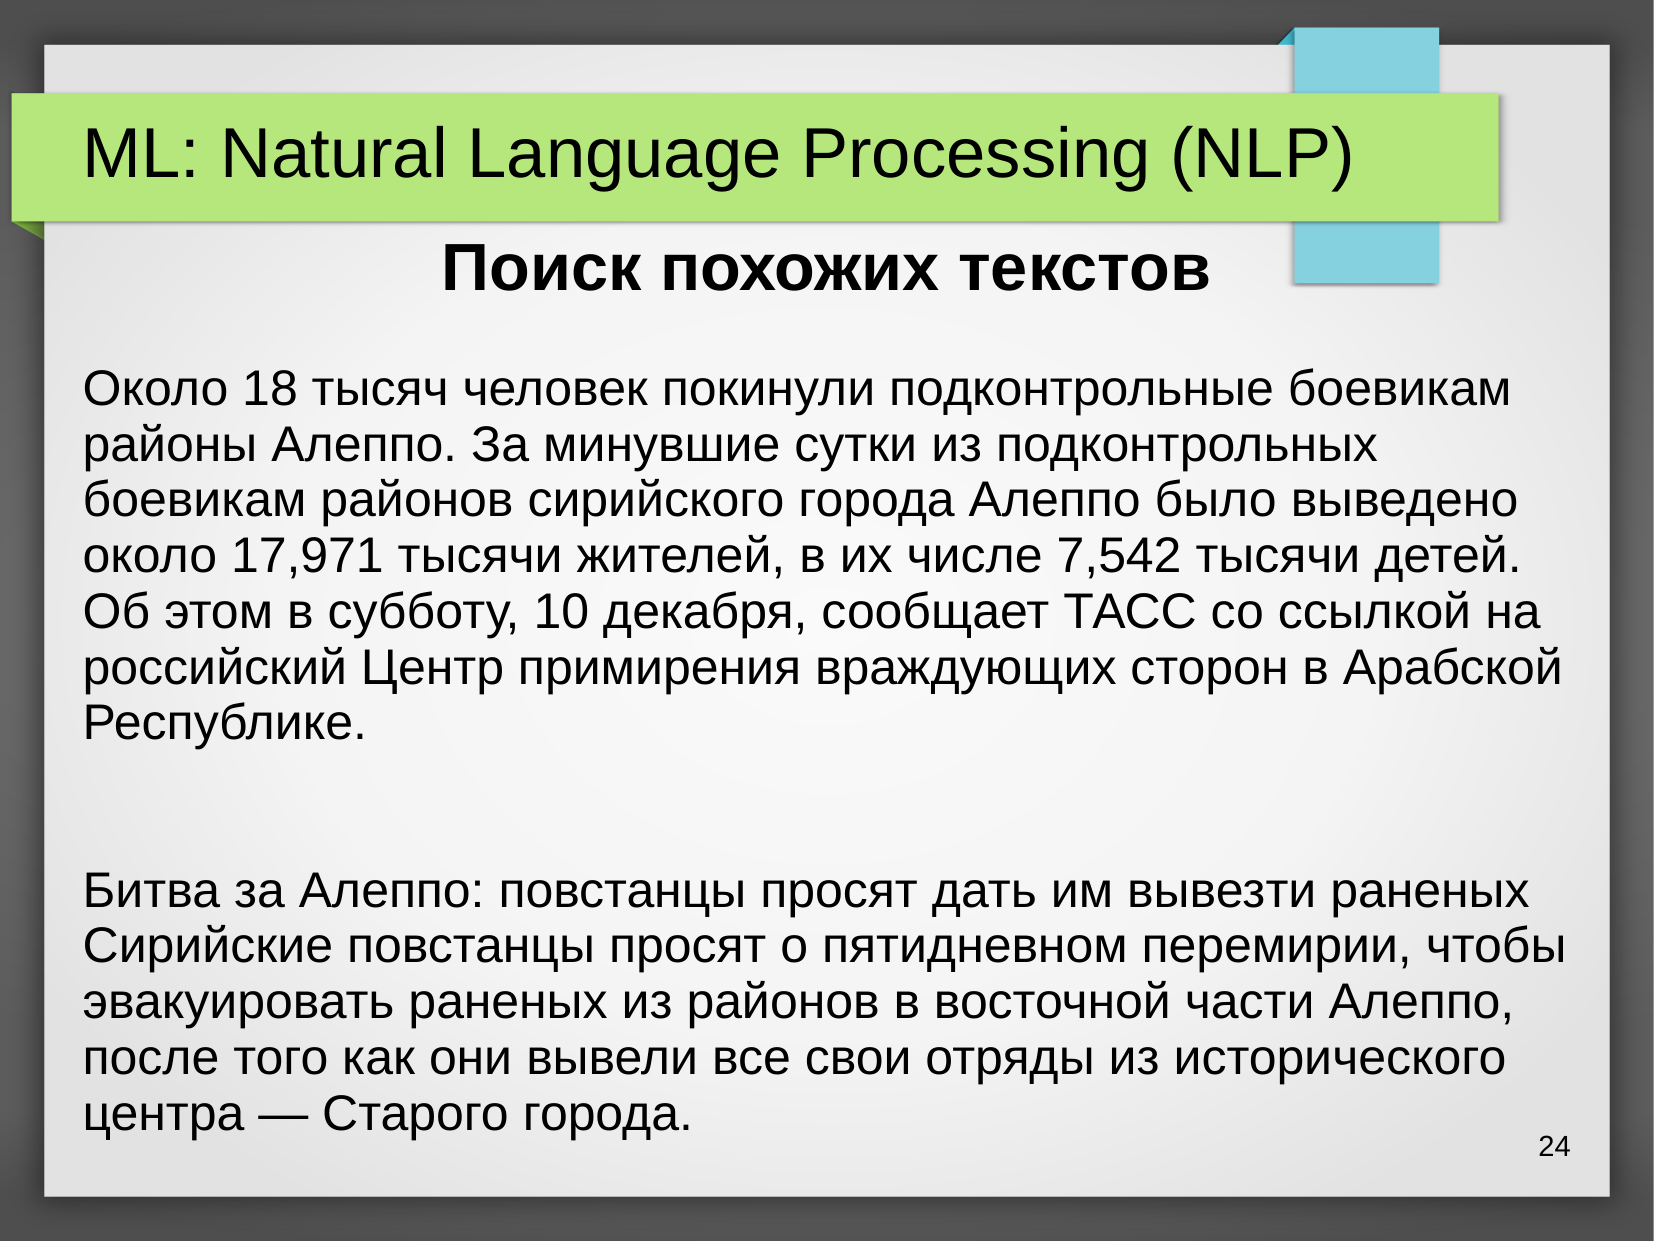

# ML: Natural Language Processing (NLP)
Поиск похожих текстов
Около 18 тысяч человек покинули подконтрольные боевикам районы Алеппо. За минувшие сутки из подконтрольных боевикам районов сирийского города Алеппо было выведено около 17,971 тысячи жителей, в их числе 7,542 тысячи детей. Об этом в субботу, 10 декабря, сообщает ТАСС со ссылкой на российский Центр примирения враждующих сторон в Арабской Республике.
Битва за Алеппо: повстанцы просят дать им вывезти раненых Сирийские повстанцы просят о пятидневном перемирии, чтобы эвакуировать раненых из районов в восточной части Алеппо, после того как они вывели все свои отряды из исторического центра — Старого города.
24